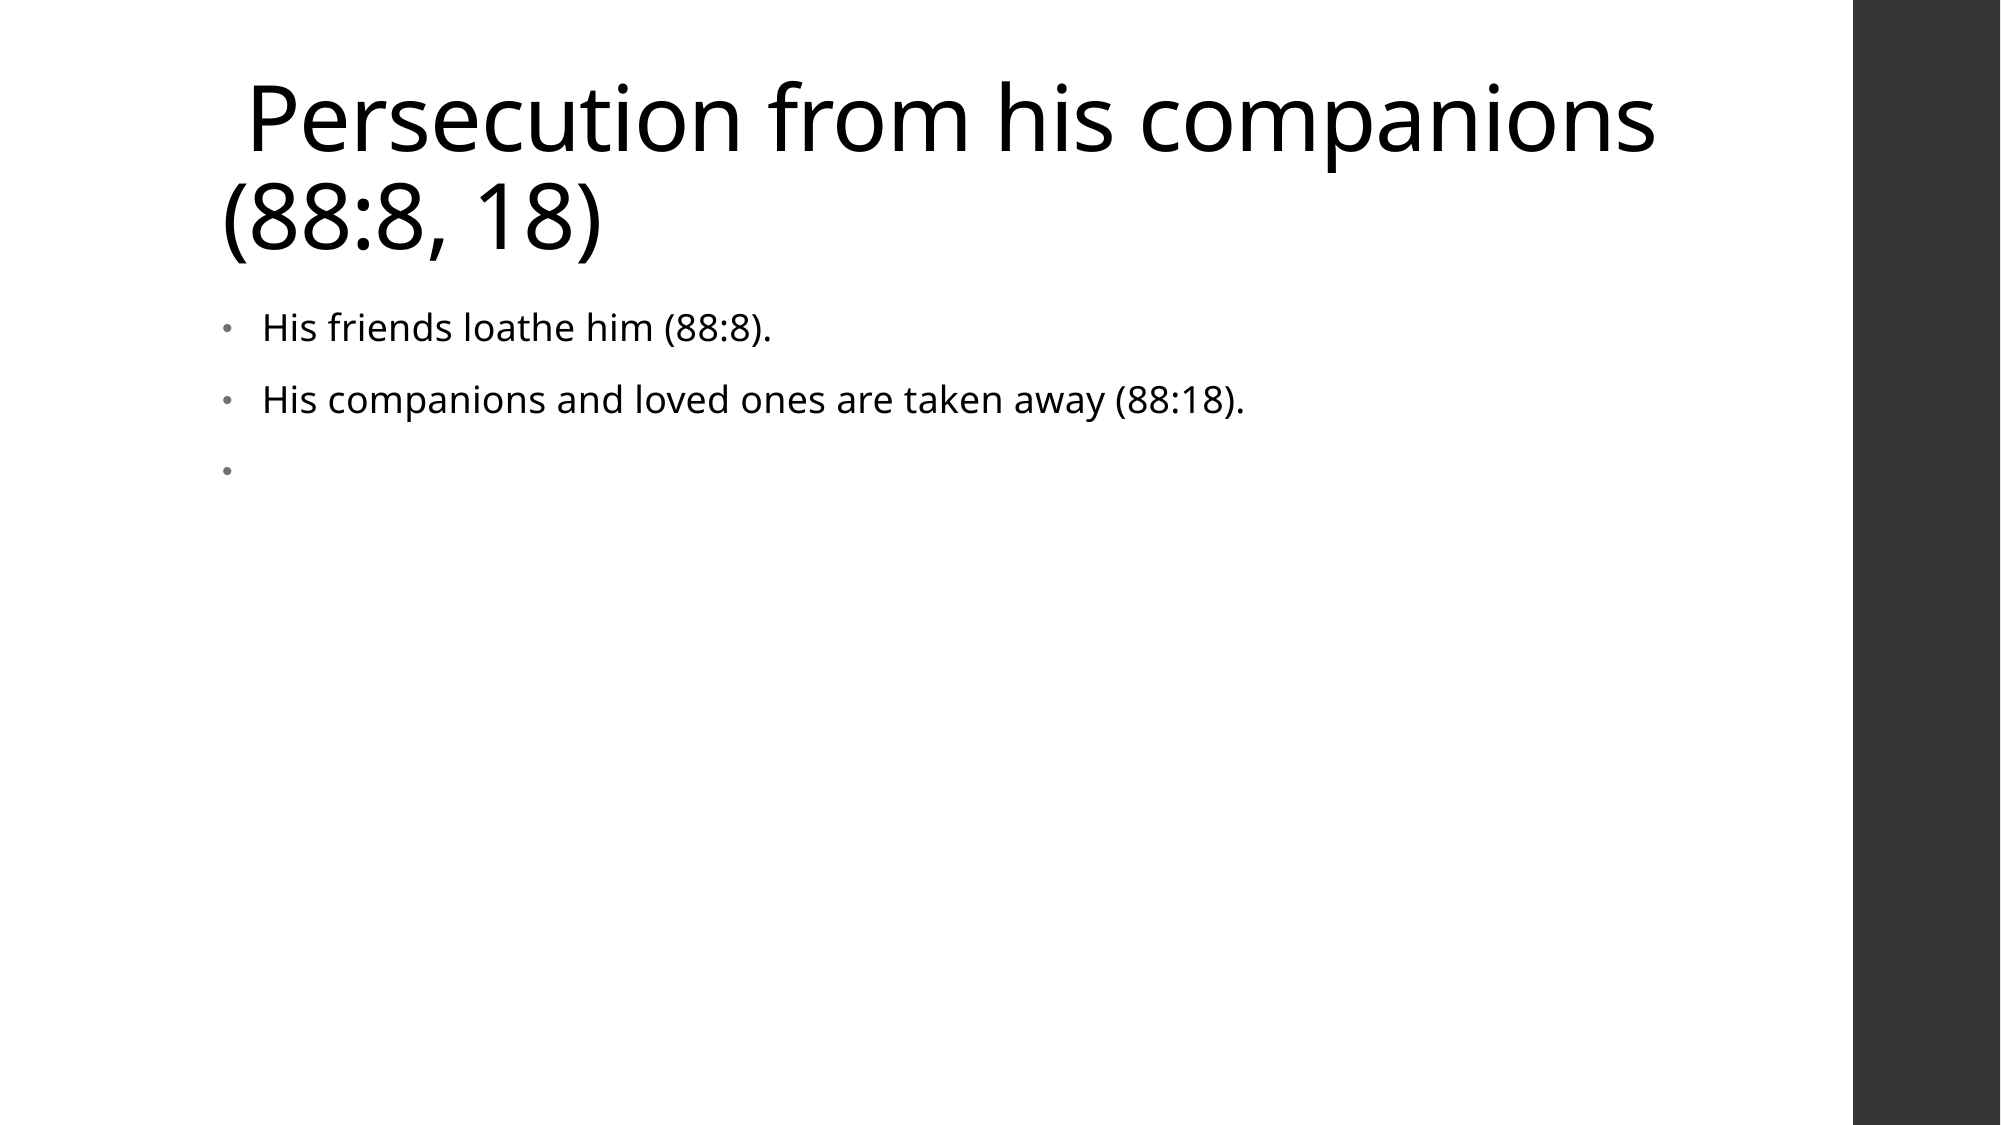

# Persecution from his companions (88:8, 18)
 His friends loathe him (88:8).
 His companions and loved ones are taken away (88:18).